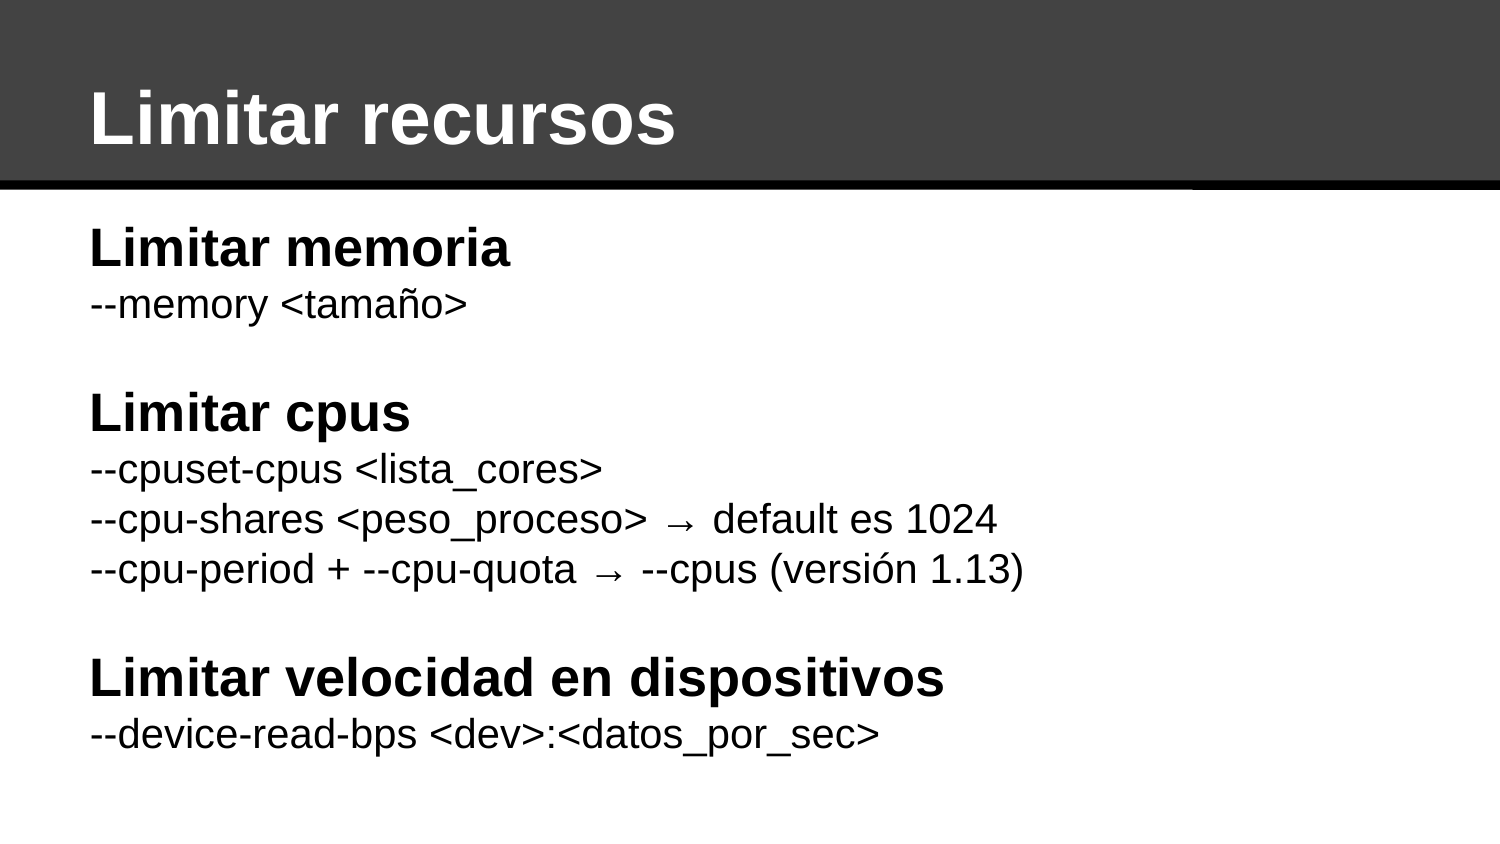

Limitar recursos
Limitar memoria
--memory <tamaño>
​Limitar cpus
--cpuset-cpus <lista_cores>
--cpu-shares <peso_proceso> → default es 1024
--cpu-period + --cpu-quota → --cpus (versión 1.13)
Limitar velocidad en dispositivos
--device-read-bps <dev>:<datos_por_sec>